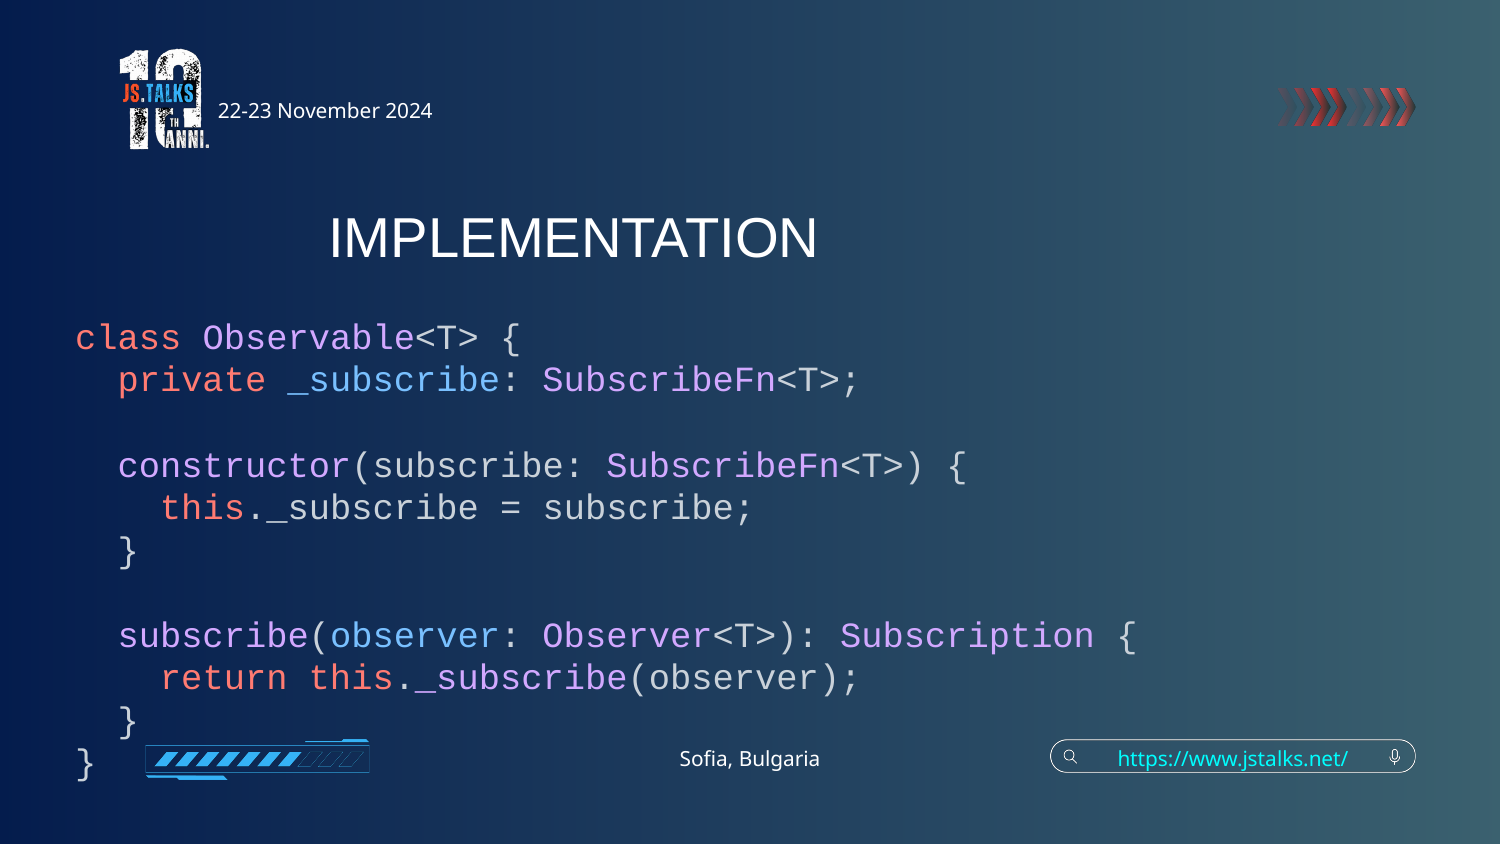

22-23 November 2024
IMPLEMENTATION
class Observable<T> {
 private _subscribe: SubscribeFn<T>;
 constructor(subscribe: SubscribeFn<T>) {
 this._subscribe = subscribe;
 }
 subscribe(observer: Observer<T>): Subscription {
 return this._subscribe(observer);
 }
}
Sofia, Bulgaria
https://www.jstalks.net/